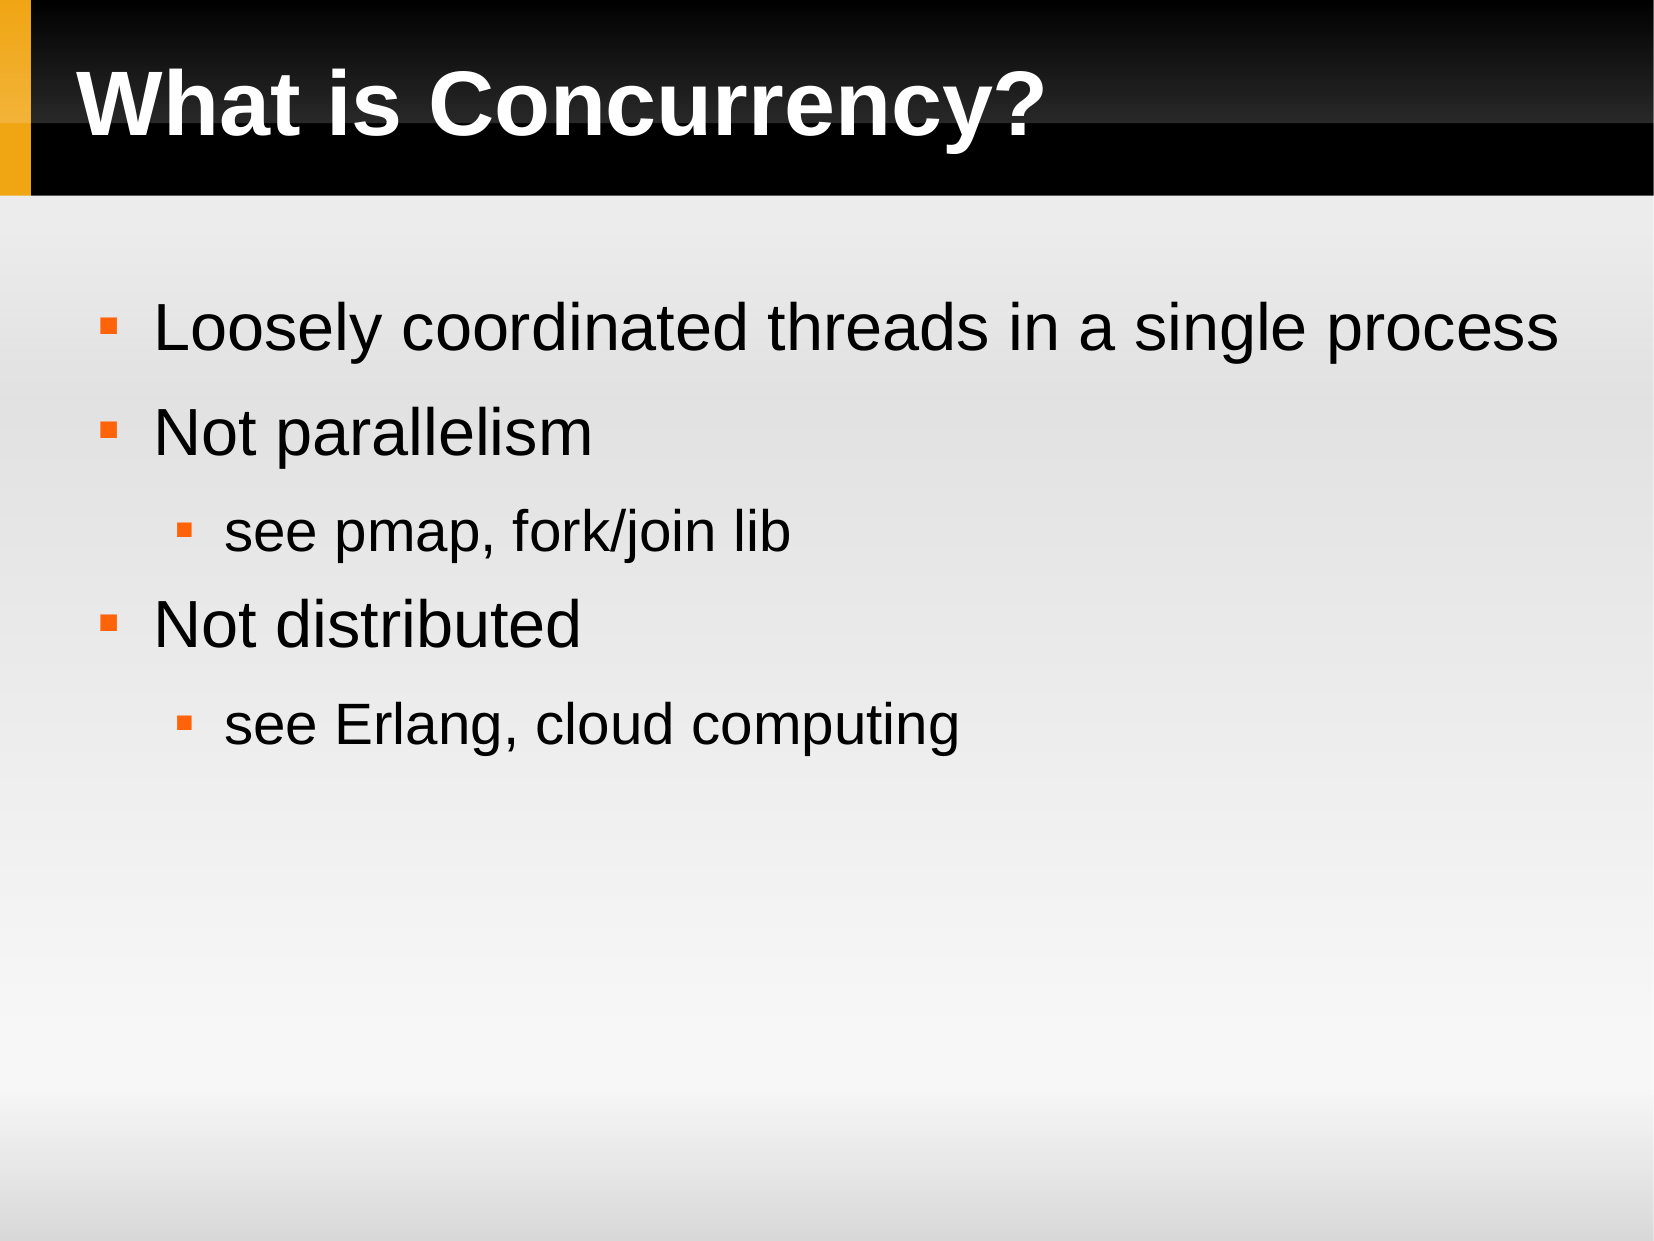

# What is Concurrency?
Loosely coordinated threads in a single process
Not parallelism
see pmap, fork/join lib
Not distributed
see Erlang, cloud computing